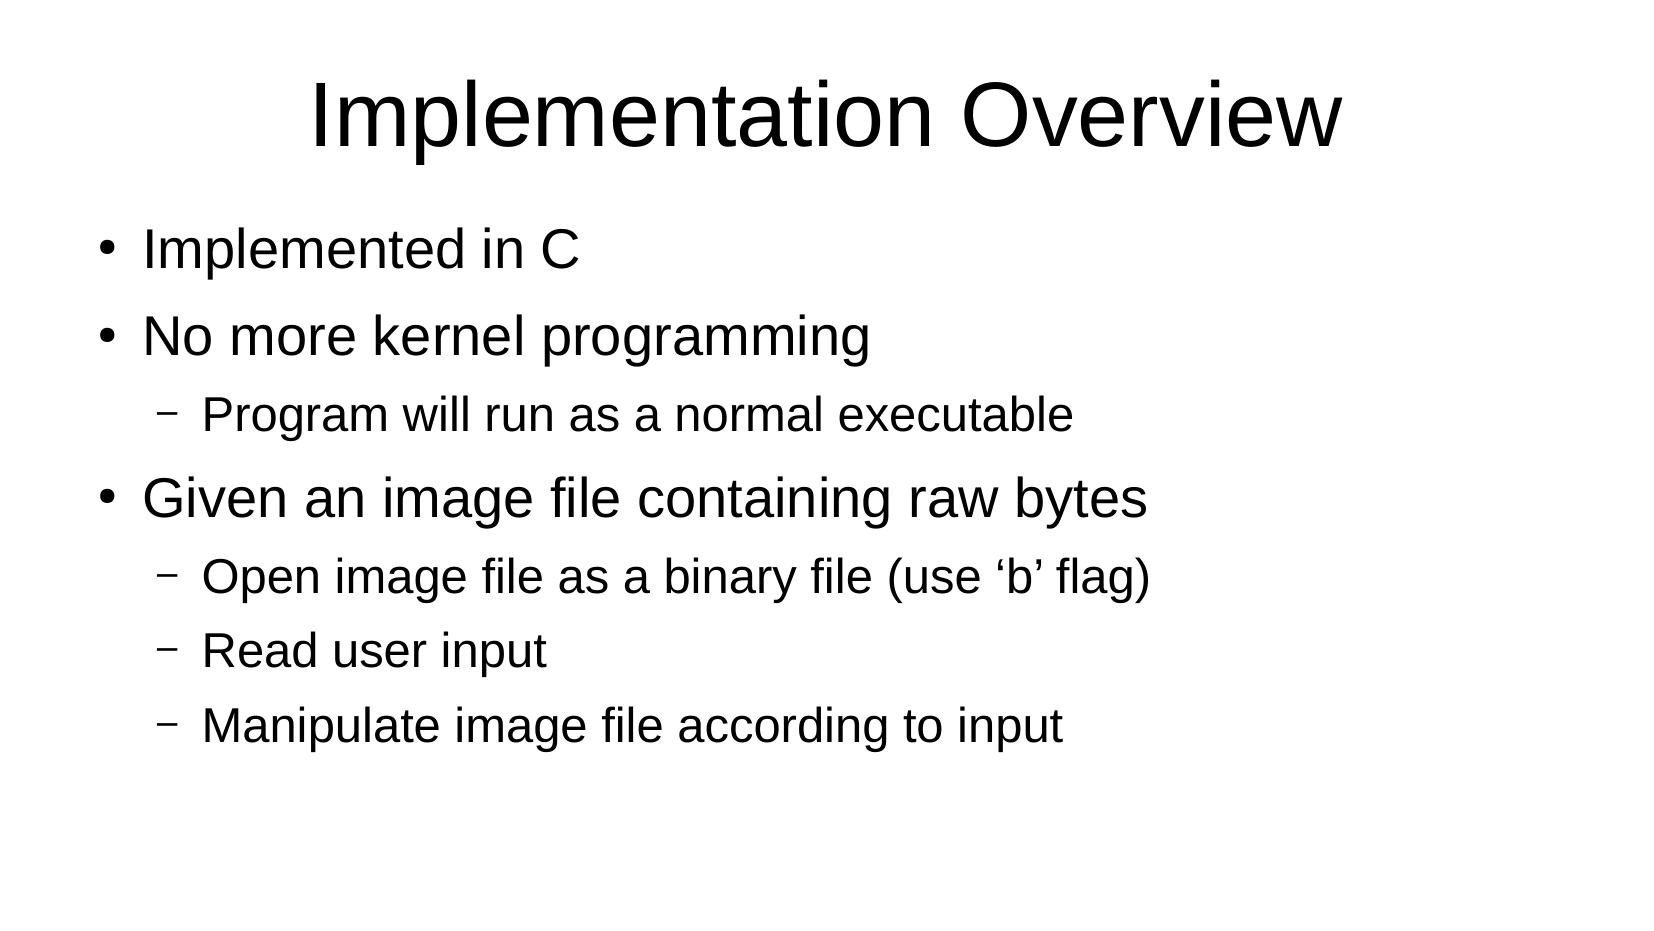

# Implementation Overview
Implemented in C
No more kernel programming
Program will run as a normal executable
Given an image file containing raw bytes
Open image file as a binary file (use ‘b’ flag)
Read user input
Manipulate image file according to input